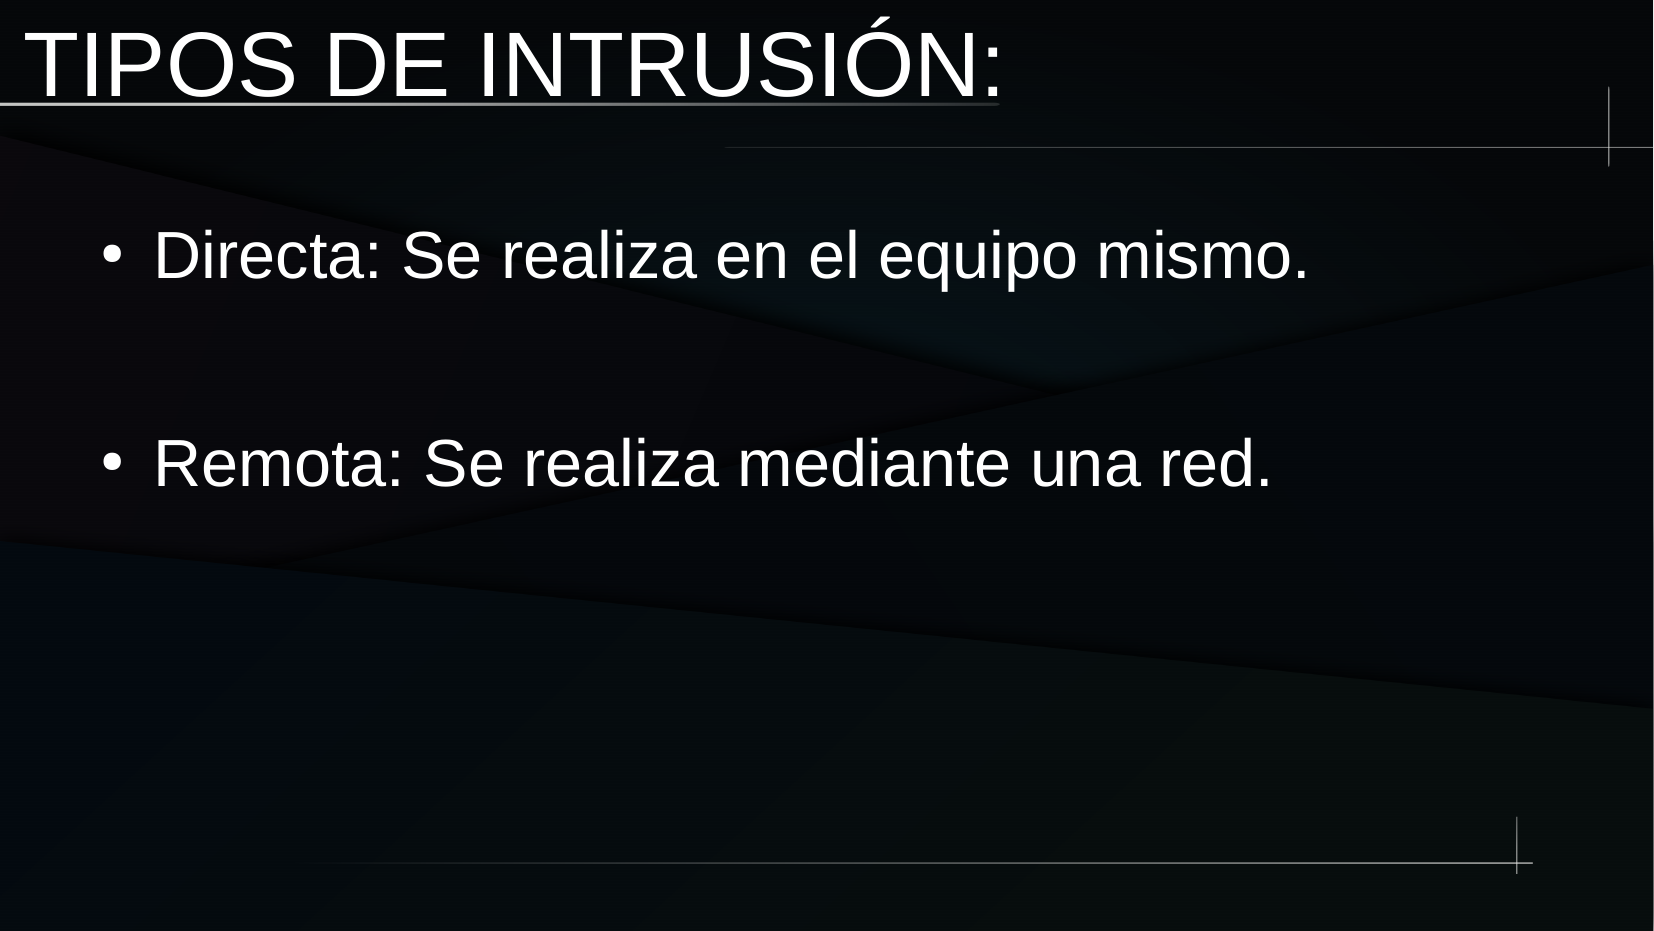

# TIPOS DE INTRUSIÓN:
Directa: Se realiza en el equipo mismo.
Remota: Se realiza mediante una red.